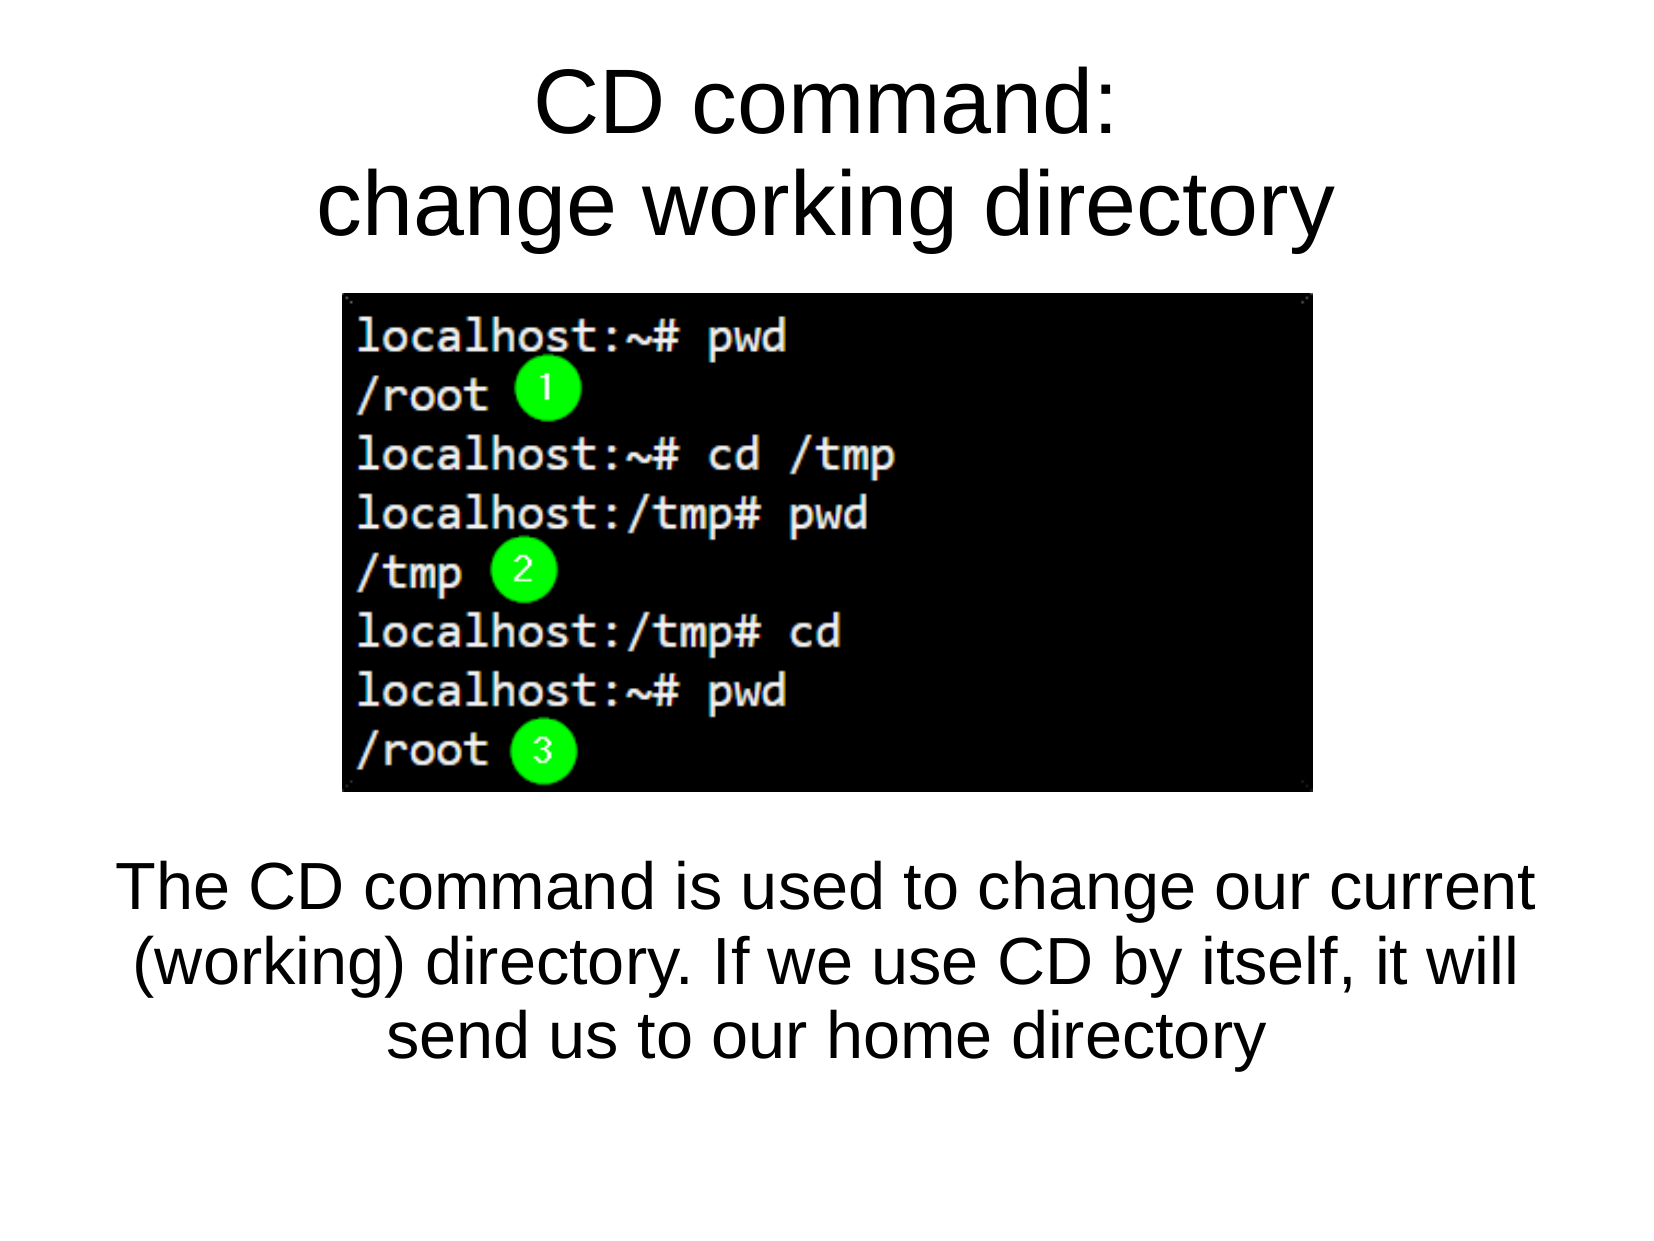

CD command:
change working directory
# The CD command is used to change our current (working) directory. If we use CD by itself, it will send us to our home directory